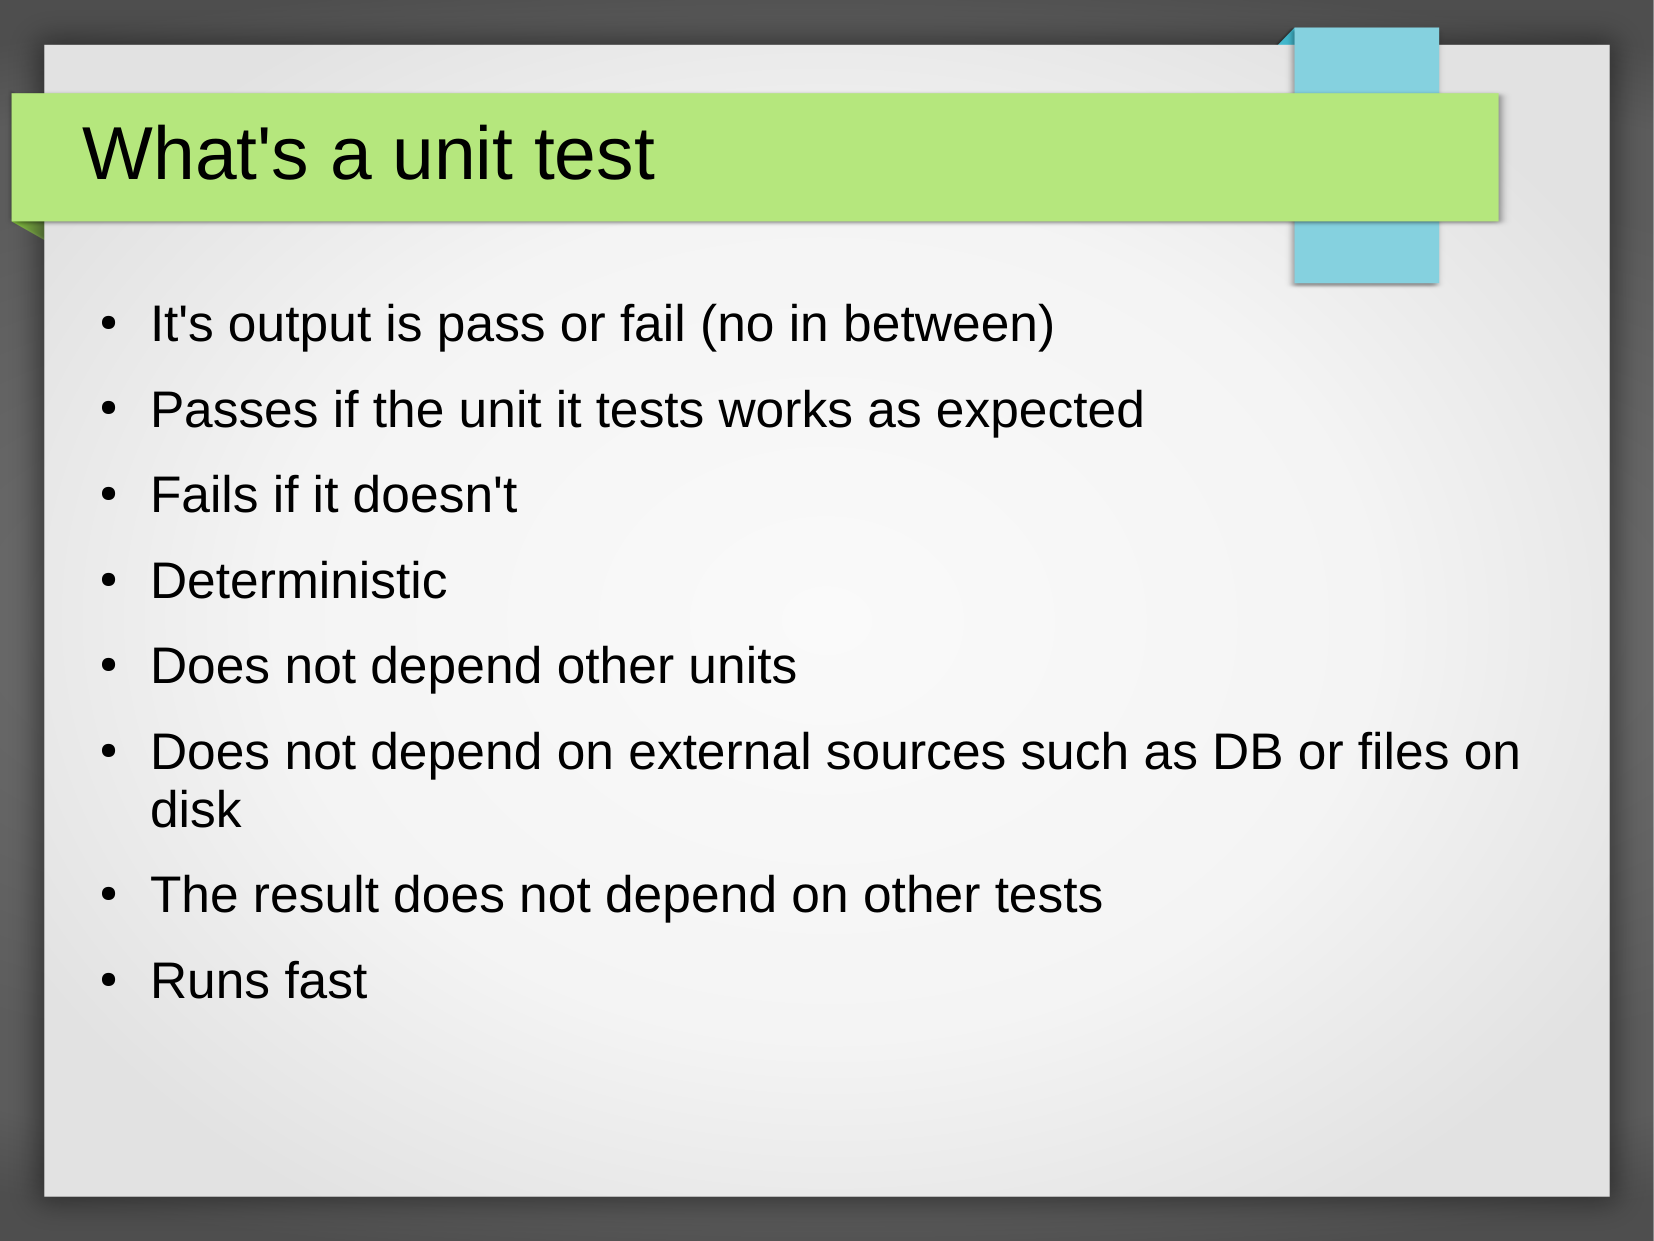

# What's a unit test
It's output is pass or fail (no in between)
Passes if the unit it tests works as expected
Fails if it doesn't
Deterministic
Does not depend other units
Does not depend on external sources such as DB or files on disk
The result does not depend on other tests
Runs fast